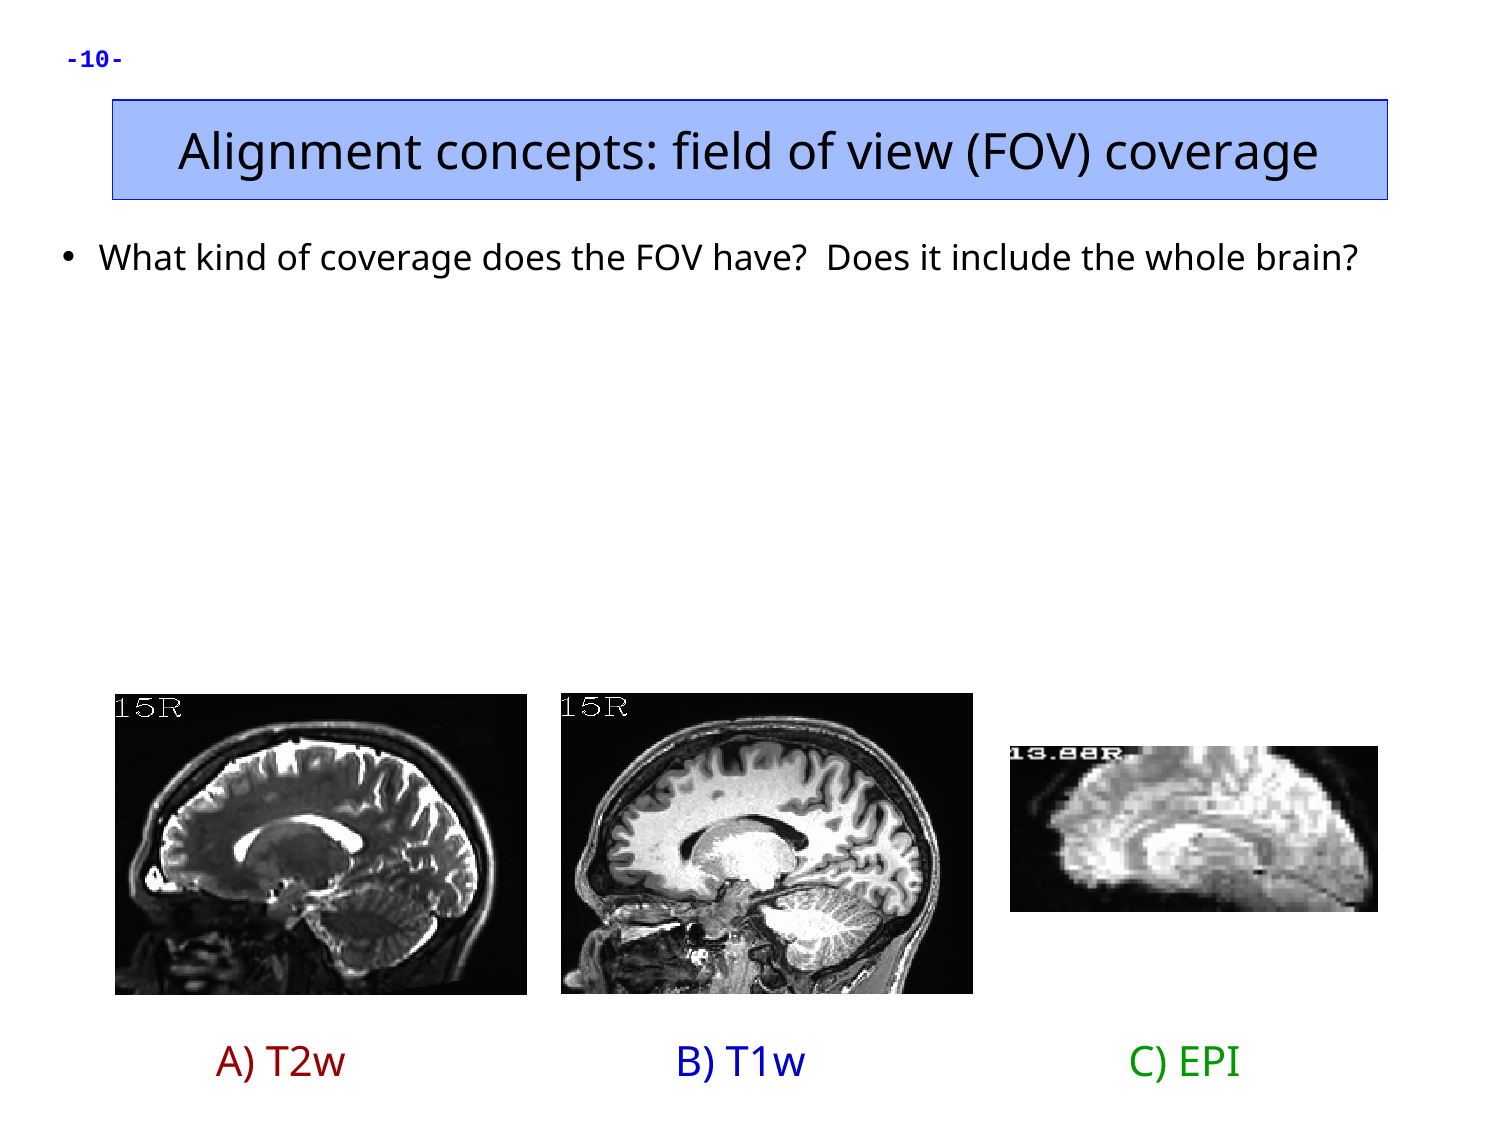

Alignment concepts: field of view (FOV) coverage
What kind of coverage does the FOV have? Does it include the whole brain?
A) T2w
B) T1w
C) EPI